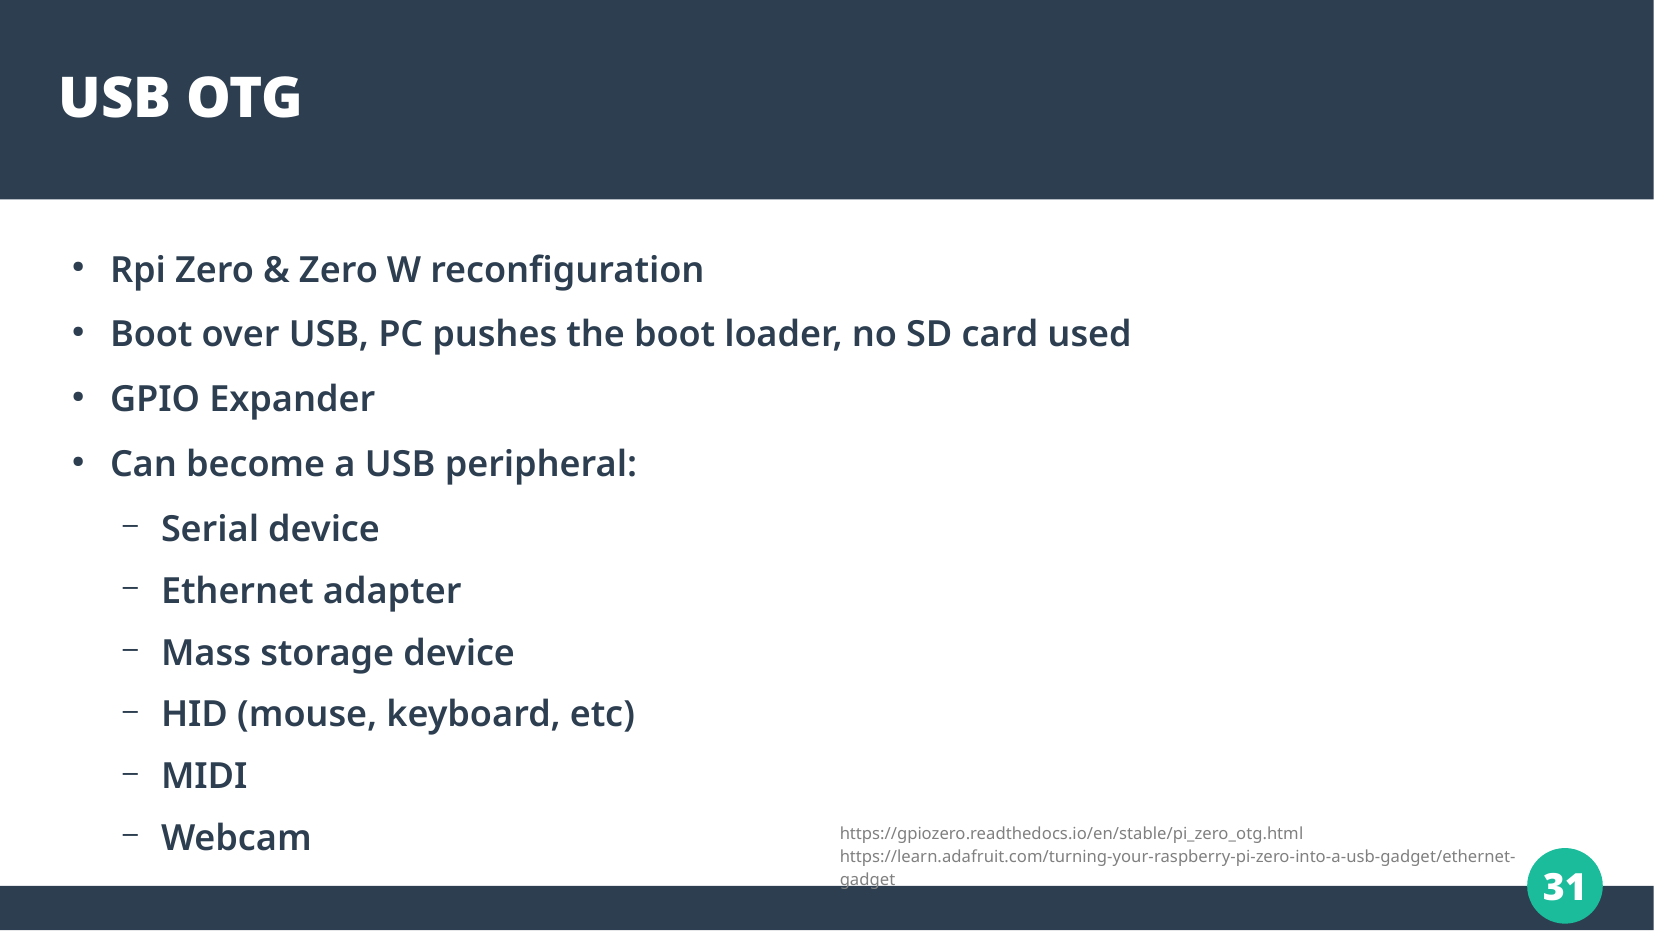

# USB OTG
Rpi Zero & Zero W reconfiguration
Boot over USB, PC pushes the boot loader, no SD card used
GPIO Expander
Can become a USB peripheral:
Serial device
Ethernet adapter
Mass storage device
HID (mouse, keyboard, etc)
MIDI
Webcam
https://gpiozero.readthedocs.io/en/stable/pi_zero_otg.html
https://learn.adafruit.com/turning-your-raspberry-pi-zero-into-a-usb-gadget/ethernet-gadget